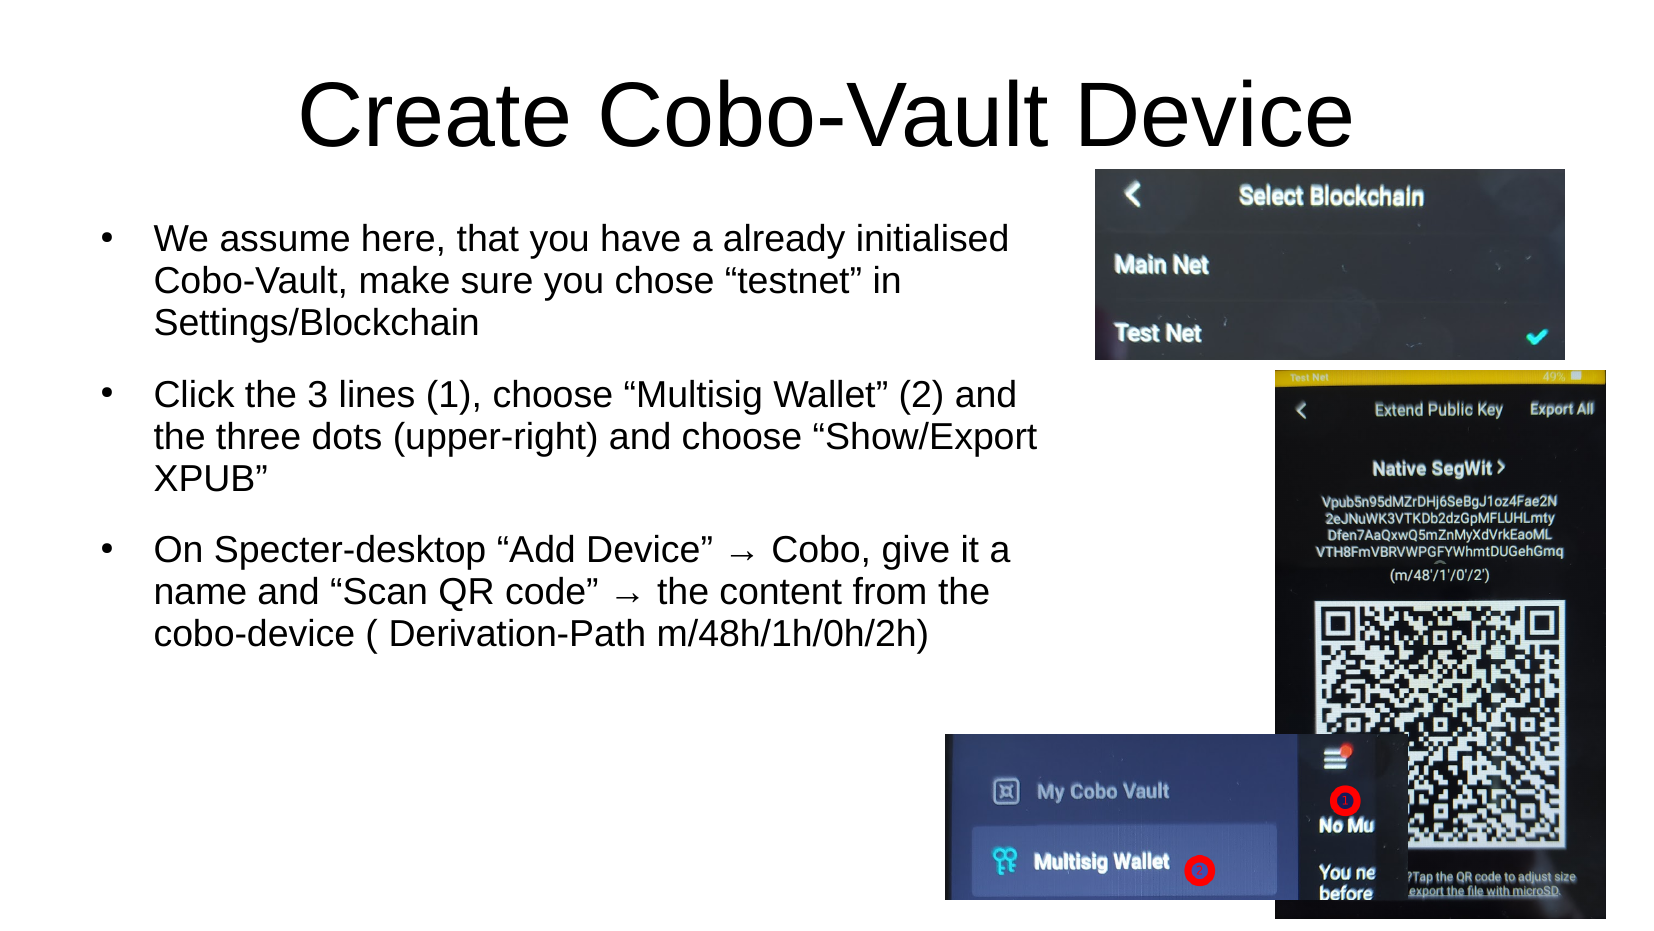

# Create Cobo-Vault Device
We assume here, that you have a already initialised Cobo-Vault, make sure you chose “testnet” in Settings/Blockchain
Click the 3 lines (1), choose “Multisig Wallet” (2) and the three dots (upper-right) and choose “Show/Export XPUB”
On Specter-desktop “Add Device” → Cobo, give it a name and “Scan QR code” → the content from the cobo-device ( Derivation-Path m/48h/1h/0h/2h)